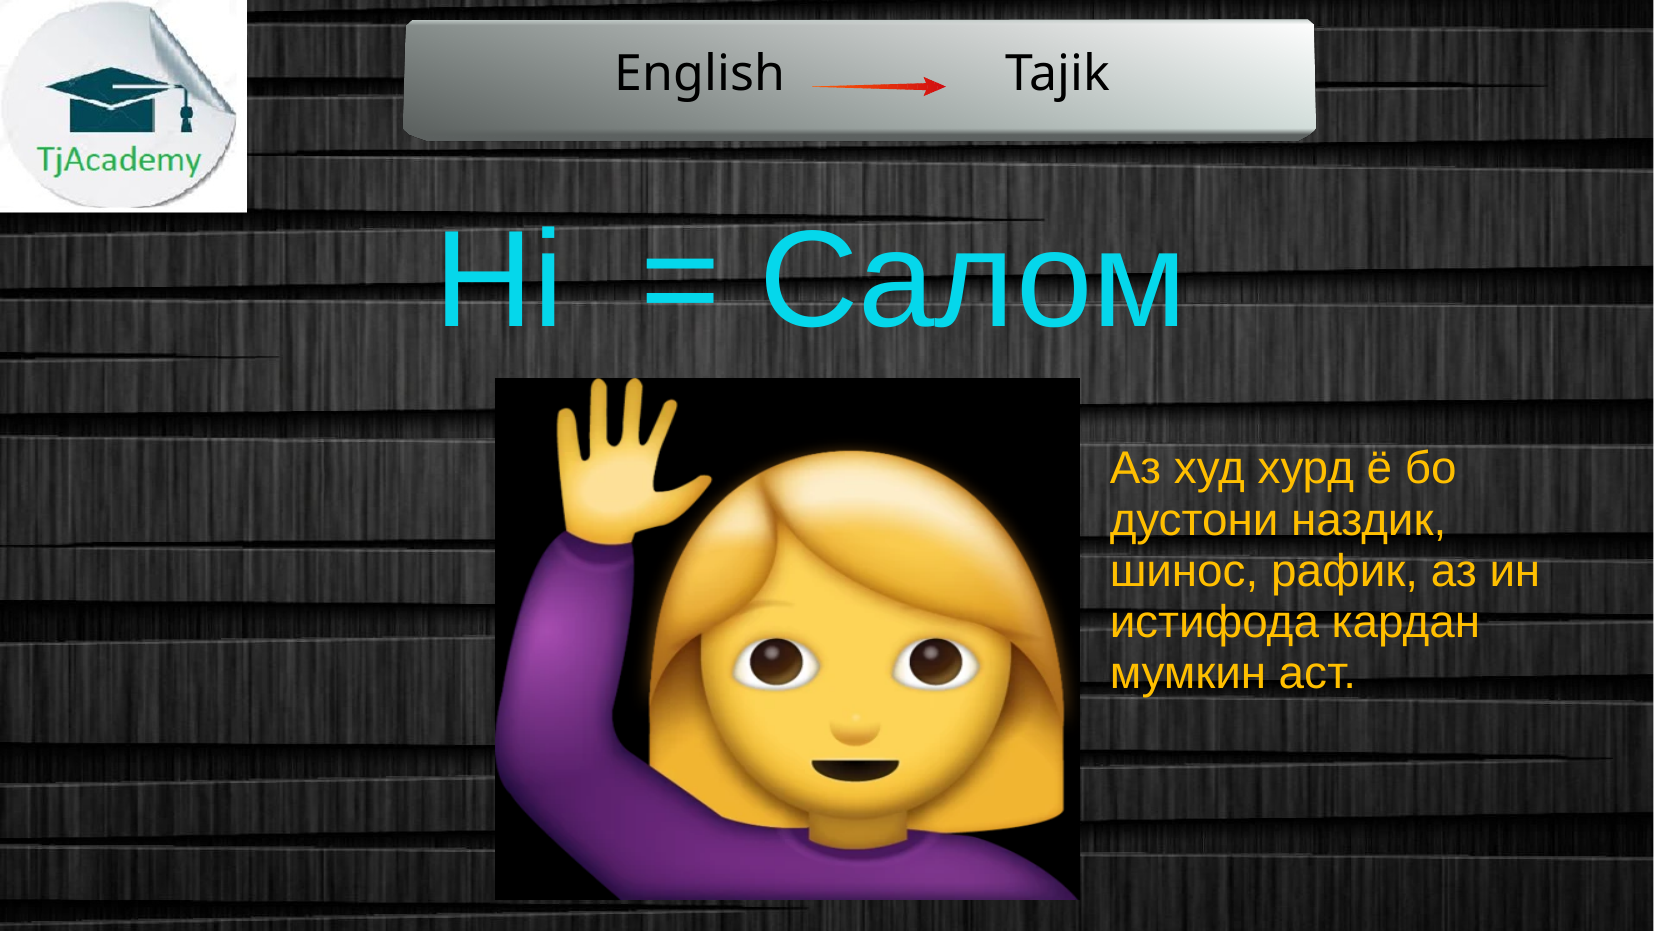

English Tajik
#
Hi = Cалом
Аз худ хурд ё бо дустони наздик, шинос, рафик, аз ин истифода кардан мумкин аст.